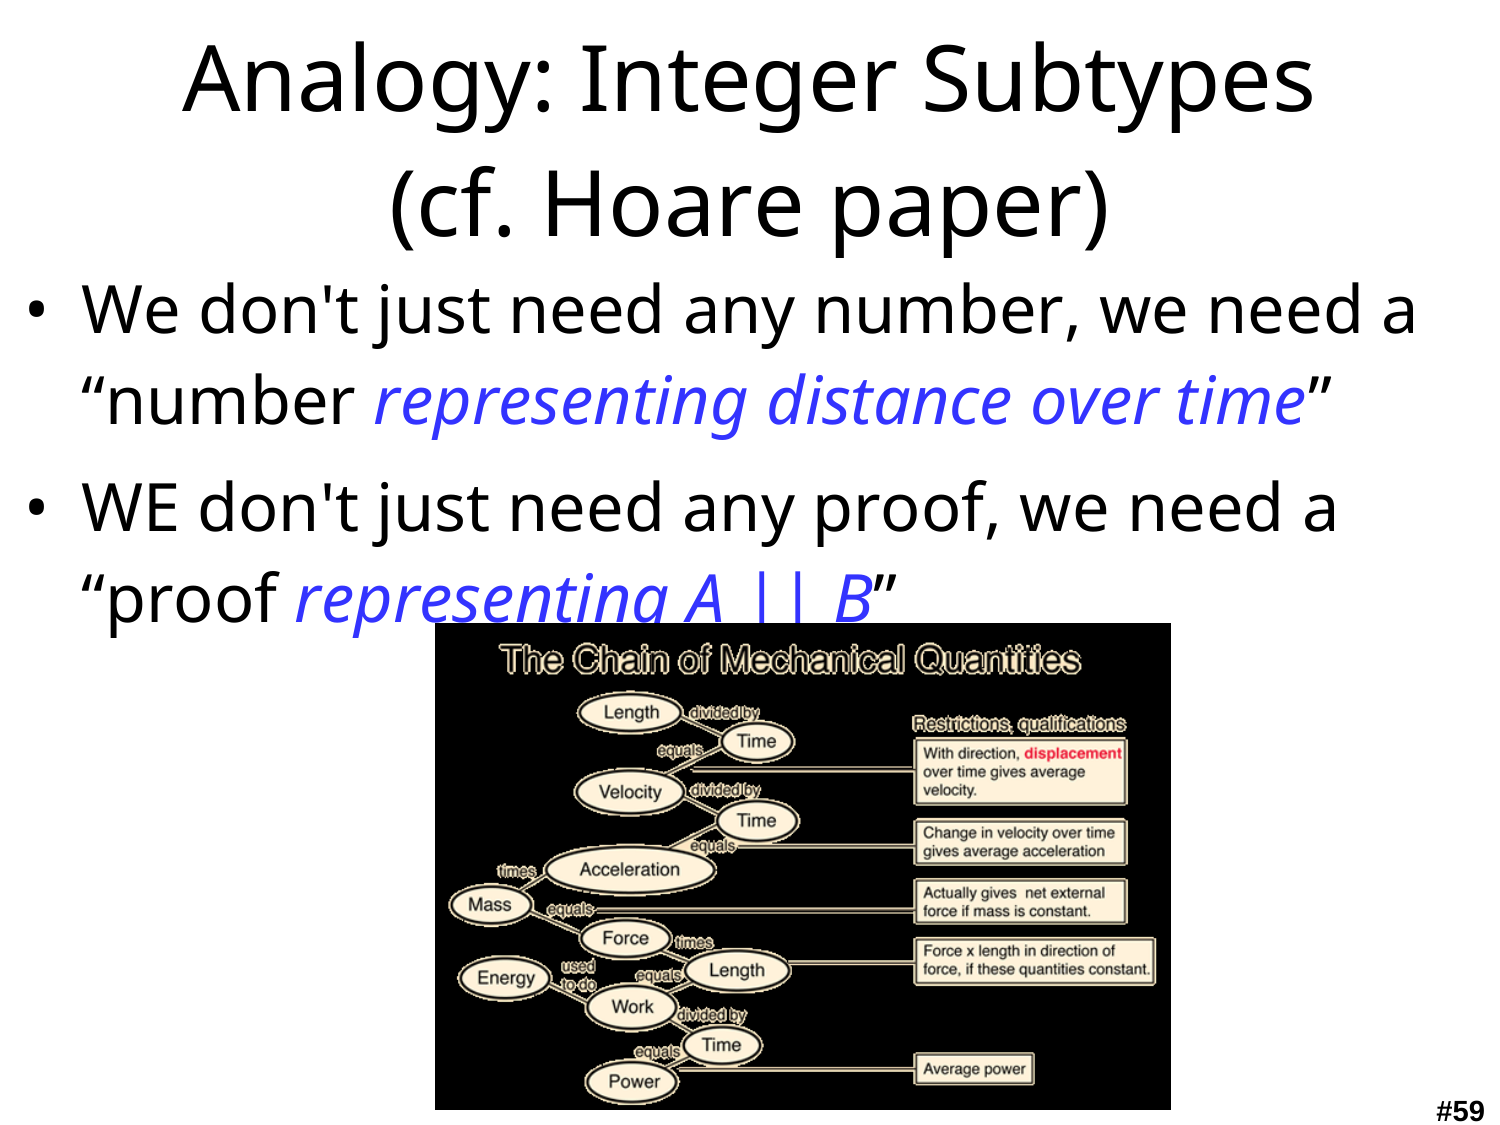

# Analogy: Integer Subtypes (cf. Hoare paper)
We don't just need any number, we need a “number representing distance over time”
WE don't just need any proof, we need a “proof representing A || B”
59